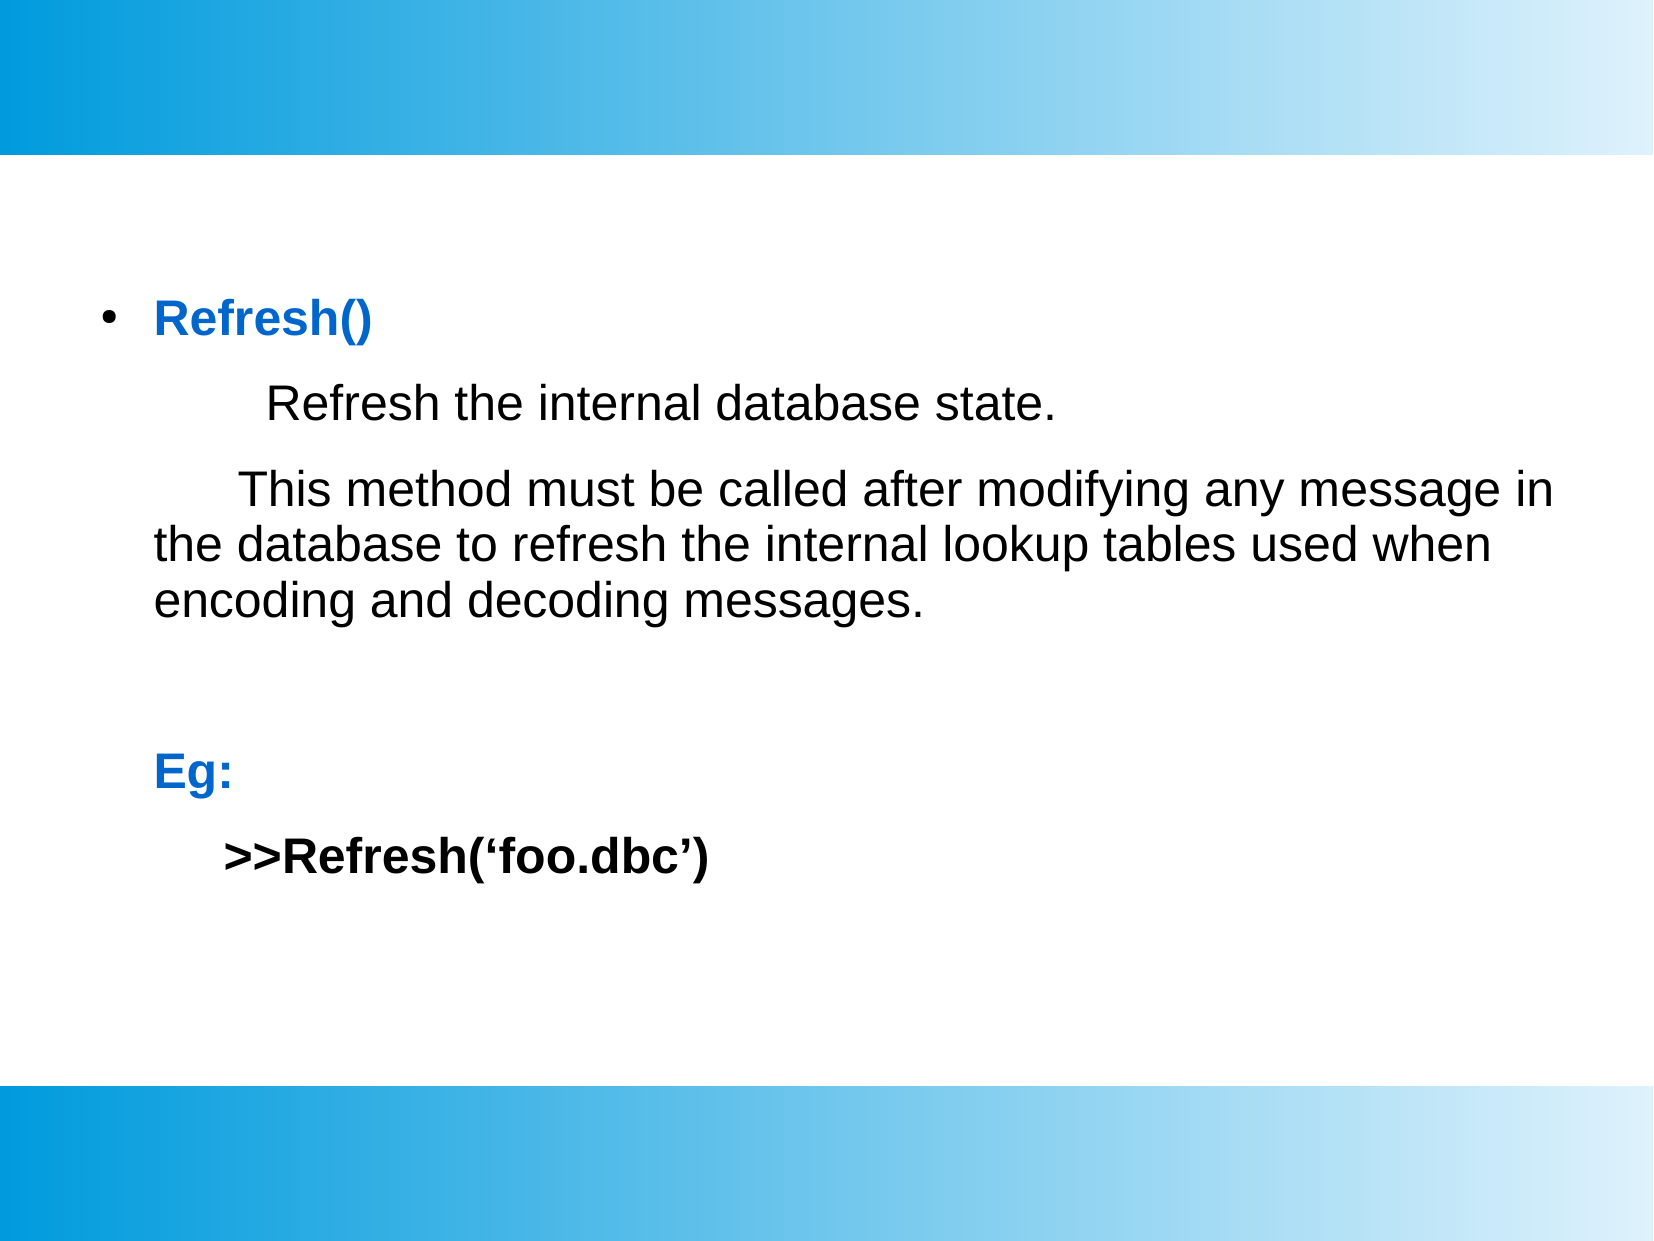

#
Refresh()
 Refresh the internal database state.
 This method must be called after modifying any message in the database to refresh the internal lookup tables used when encoding and decoding messages.
Eg:
 >>Refresh(‘foo.dbc’)